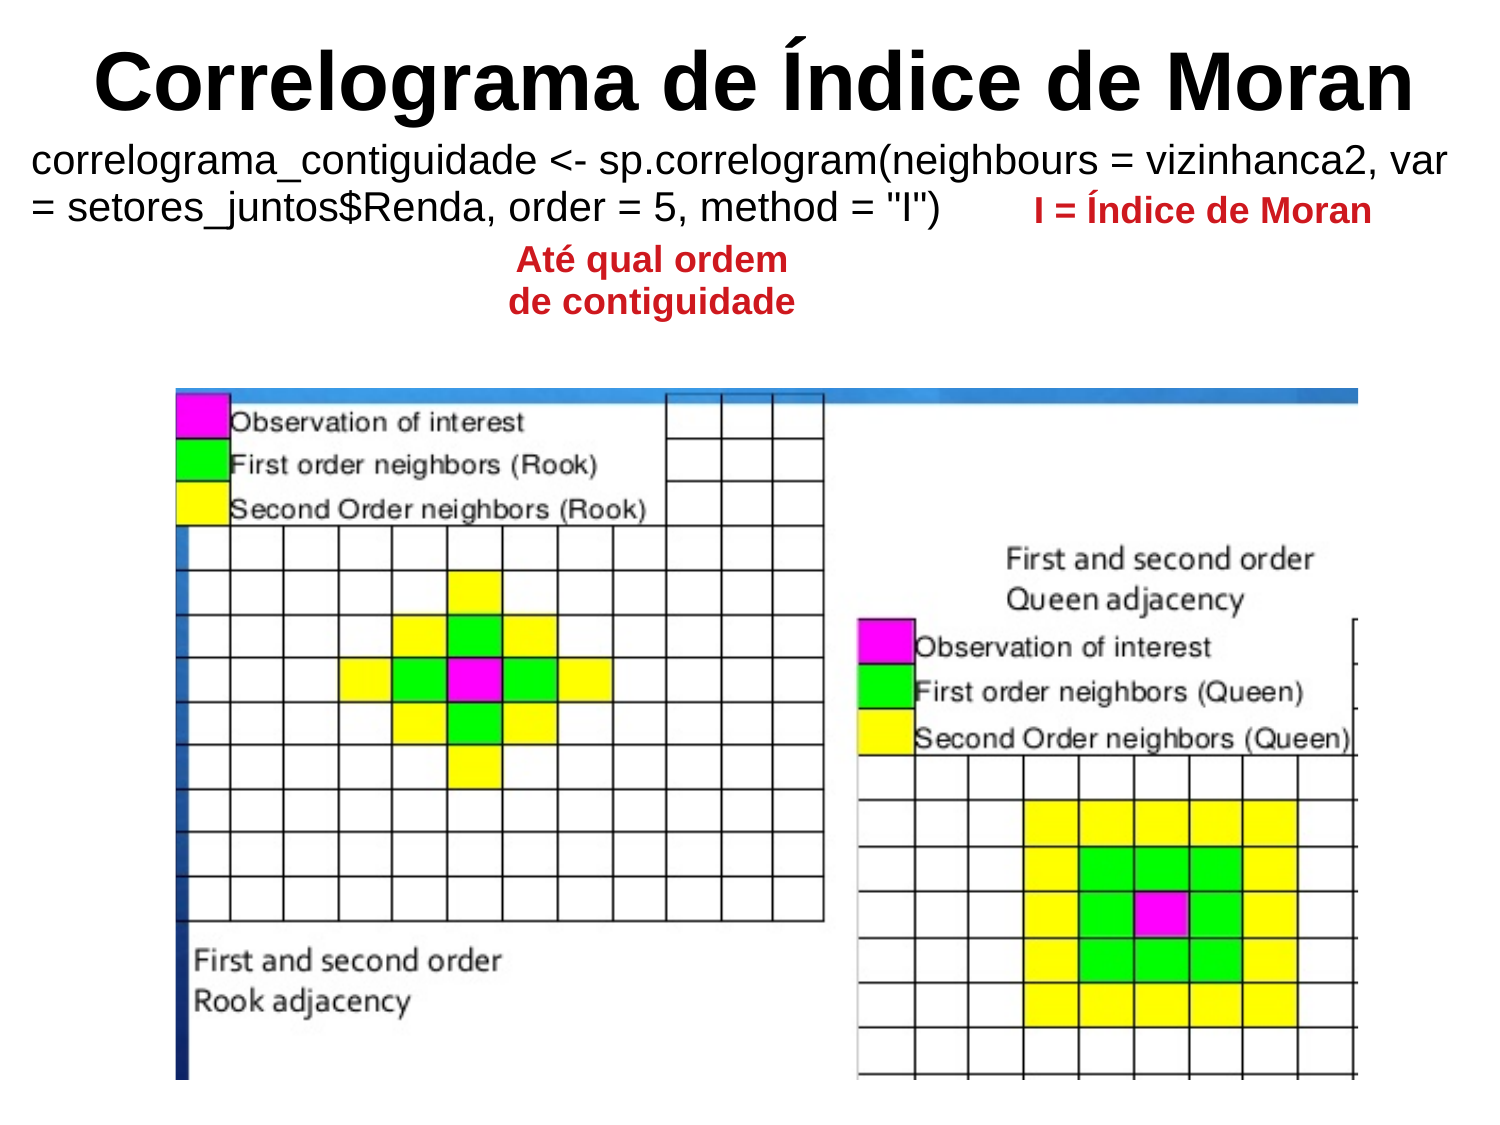

# Correlograma de Índice de Moran
correlograma_contiguidade <- sp.correlogram(neighbours = vizinhanca2, var = setores_juntos$Renda, order = 5, method = "I")
I = Índice de Moran
Até qual ordem de contiguidade